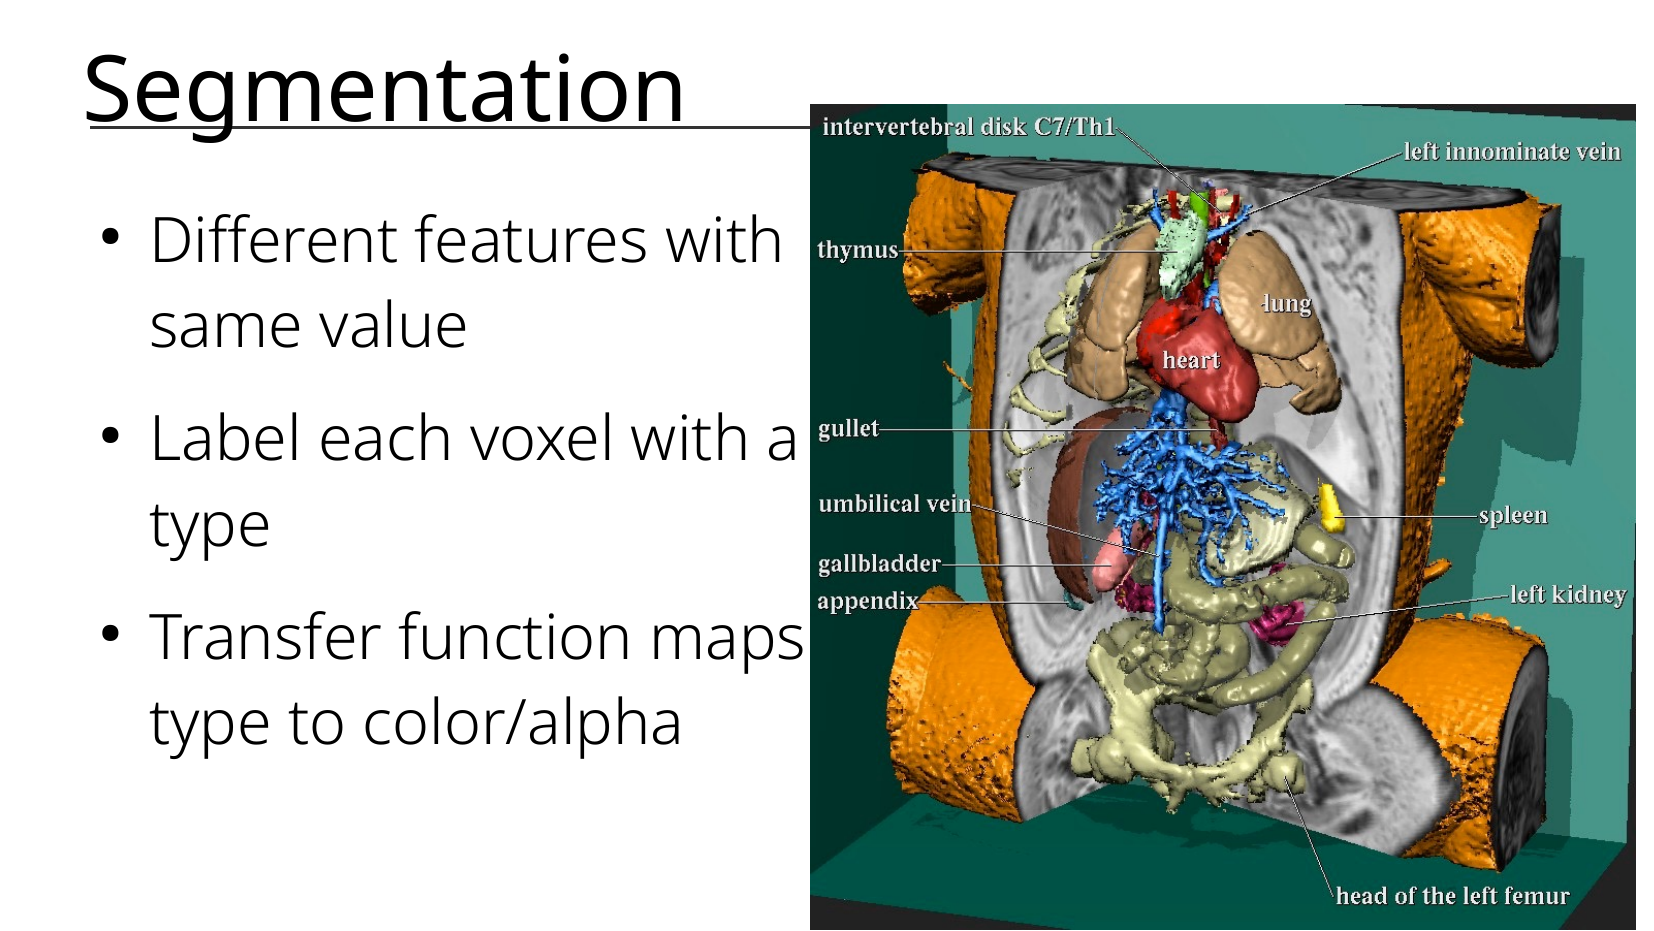

# Segmentation
Different features with same value
Label each voxel with a type
Transfer function maps type to color/alpha